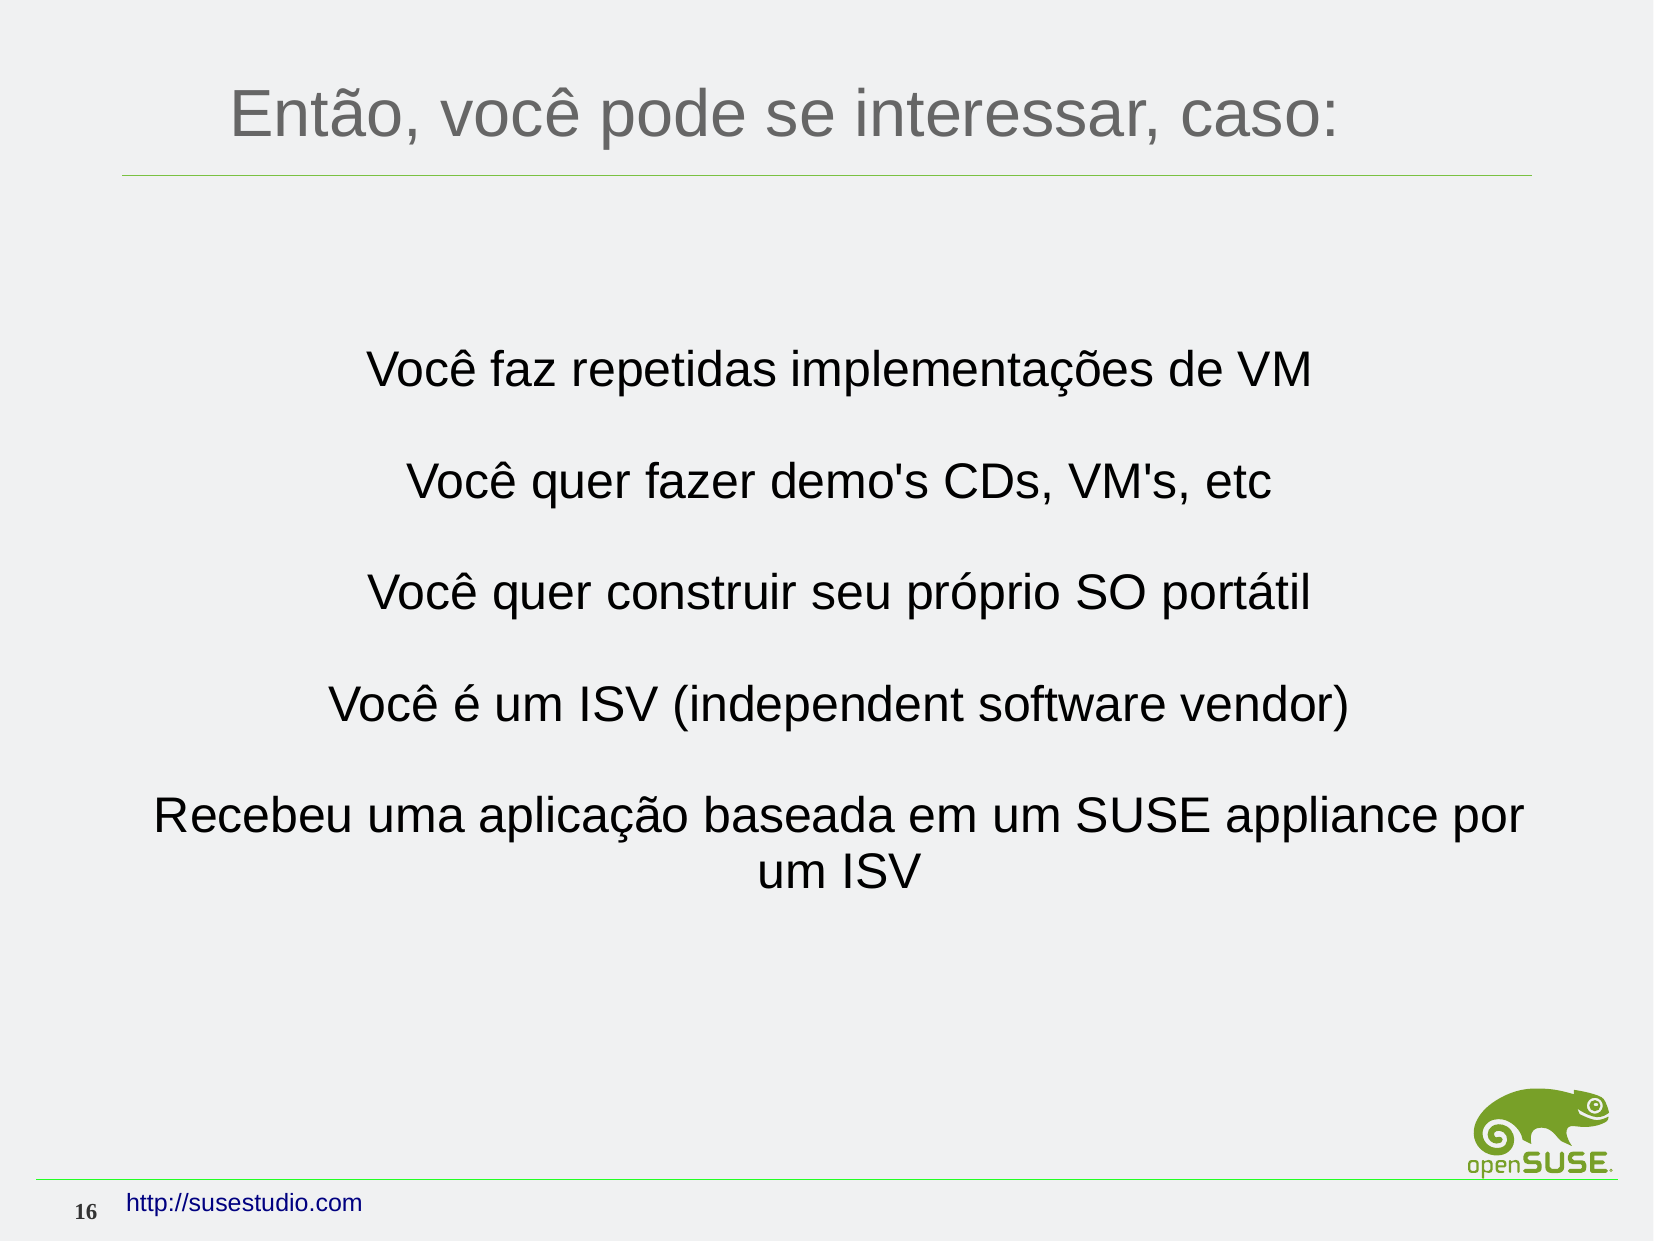

# Então, você pode se interessar, caso:
Você faz repetidas implementações de VM
Você quer fazer demo's CDs, VM's, etc
Você quer construir seu próprio SO portátil
Você é um ISV (independent software vendor)
Recebeu uma aplicação baseada em um SUSE appliance por um ISV
http://susestudio.com
16